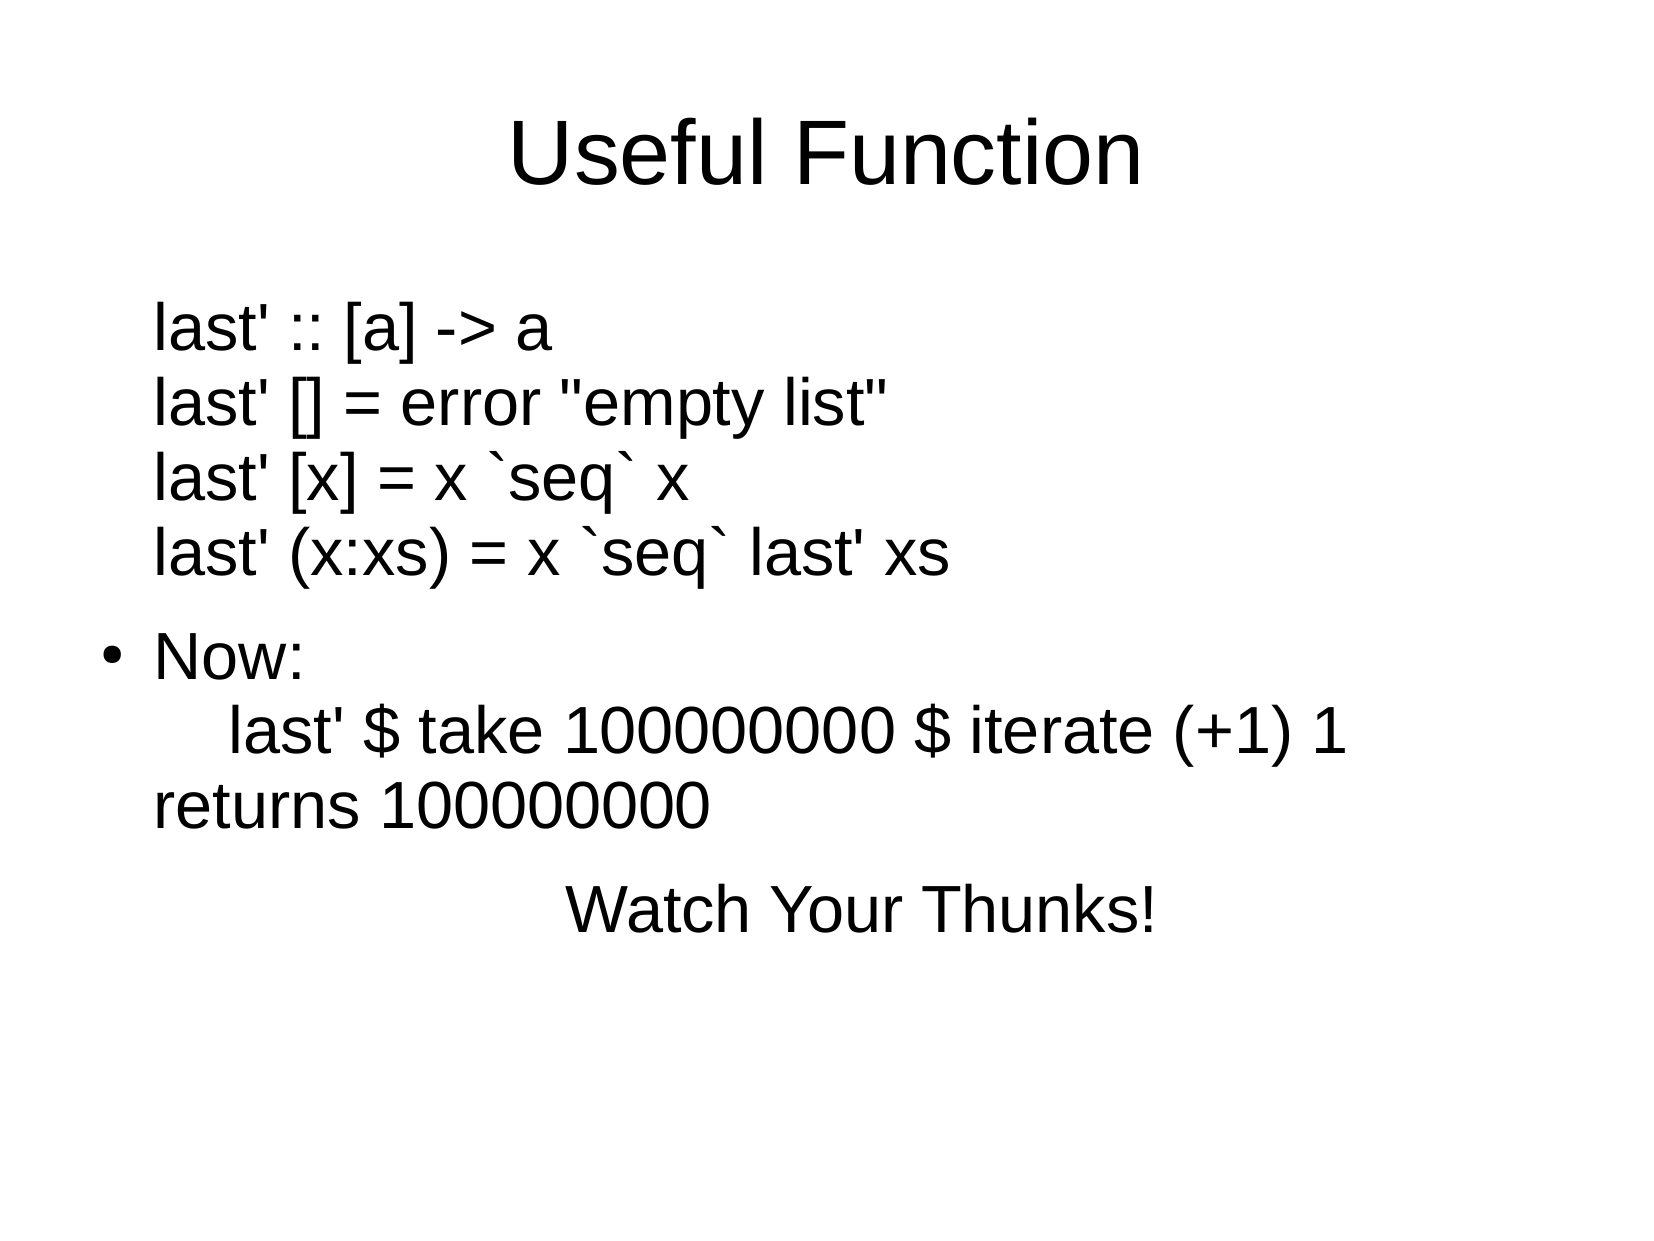

# Useful Function
last' :: [a] -> a
last' [] = error "empty list"
last' [x] = x `seq` x
last' (x:xs) = x `seq` last' xs
Now:
	last' $ take 100000000 $ iterate (+1) 1
returns 100000000
Watch Your Thunks!